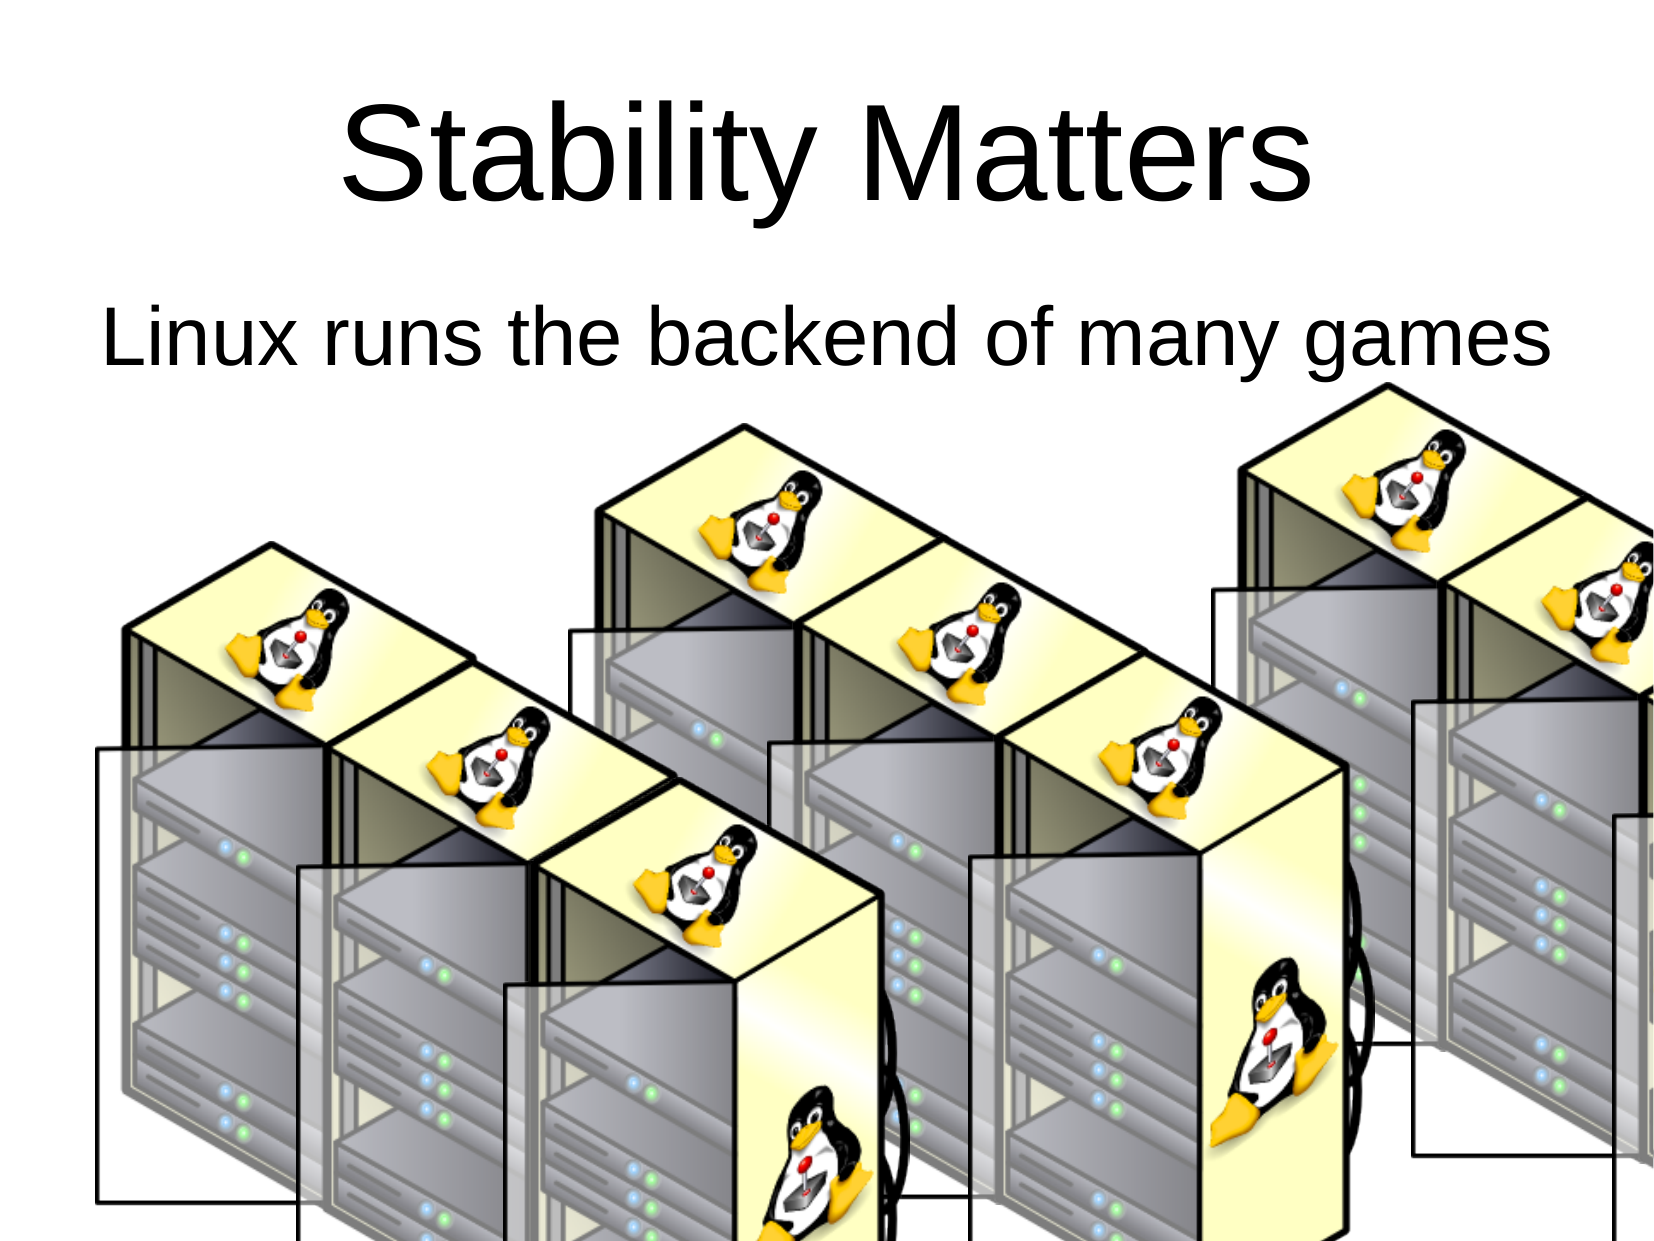

# Stability Matters
Linux runs the backend of many games